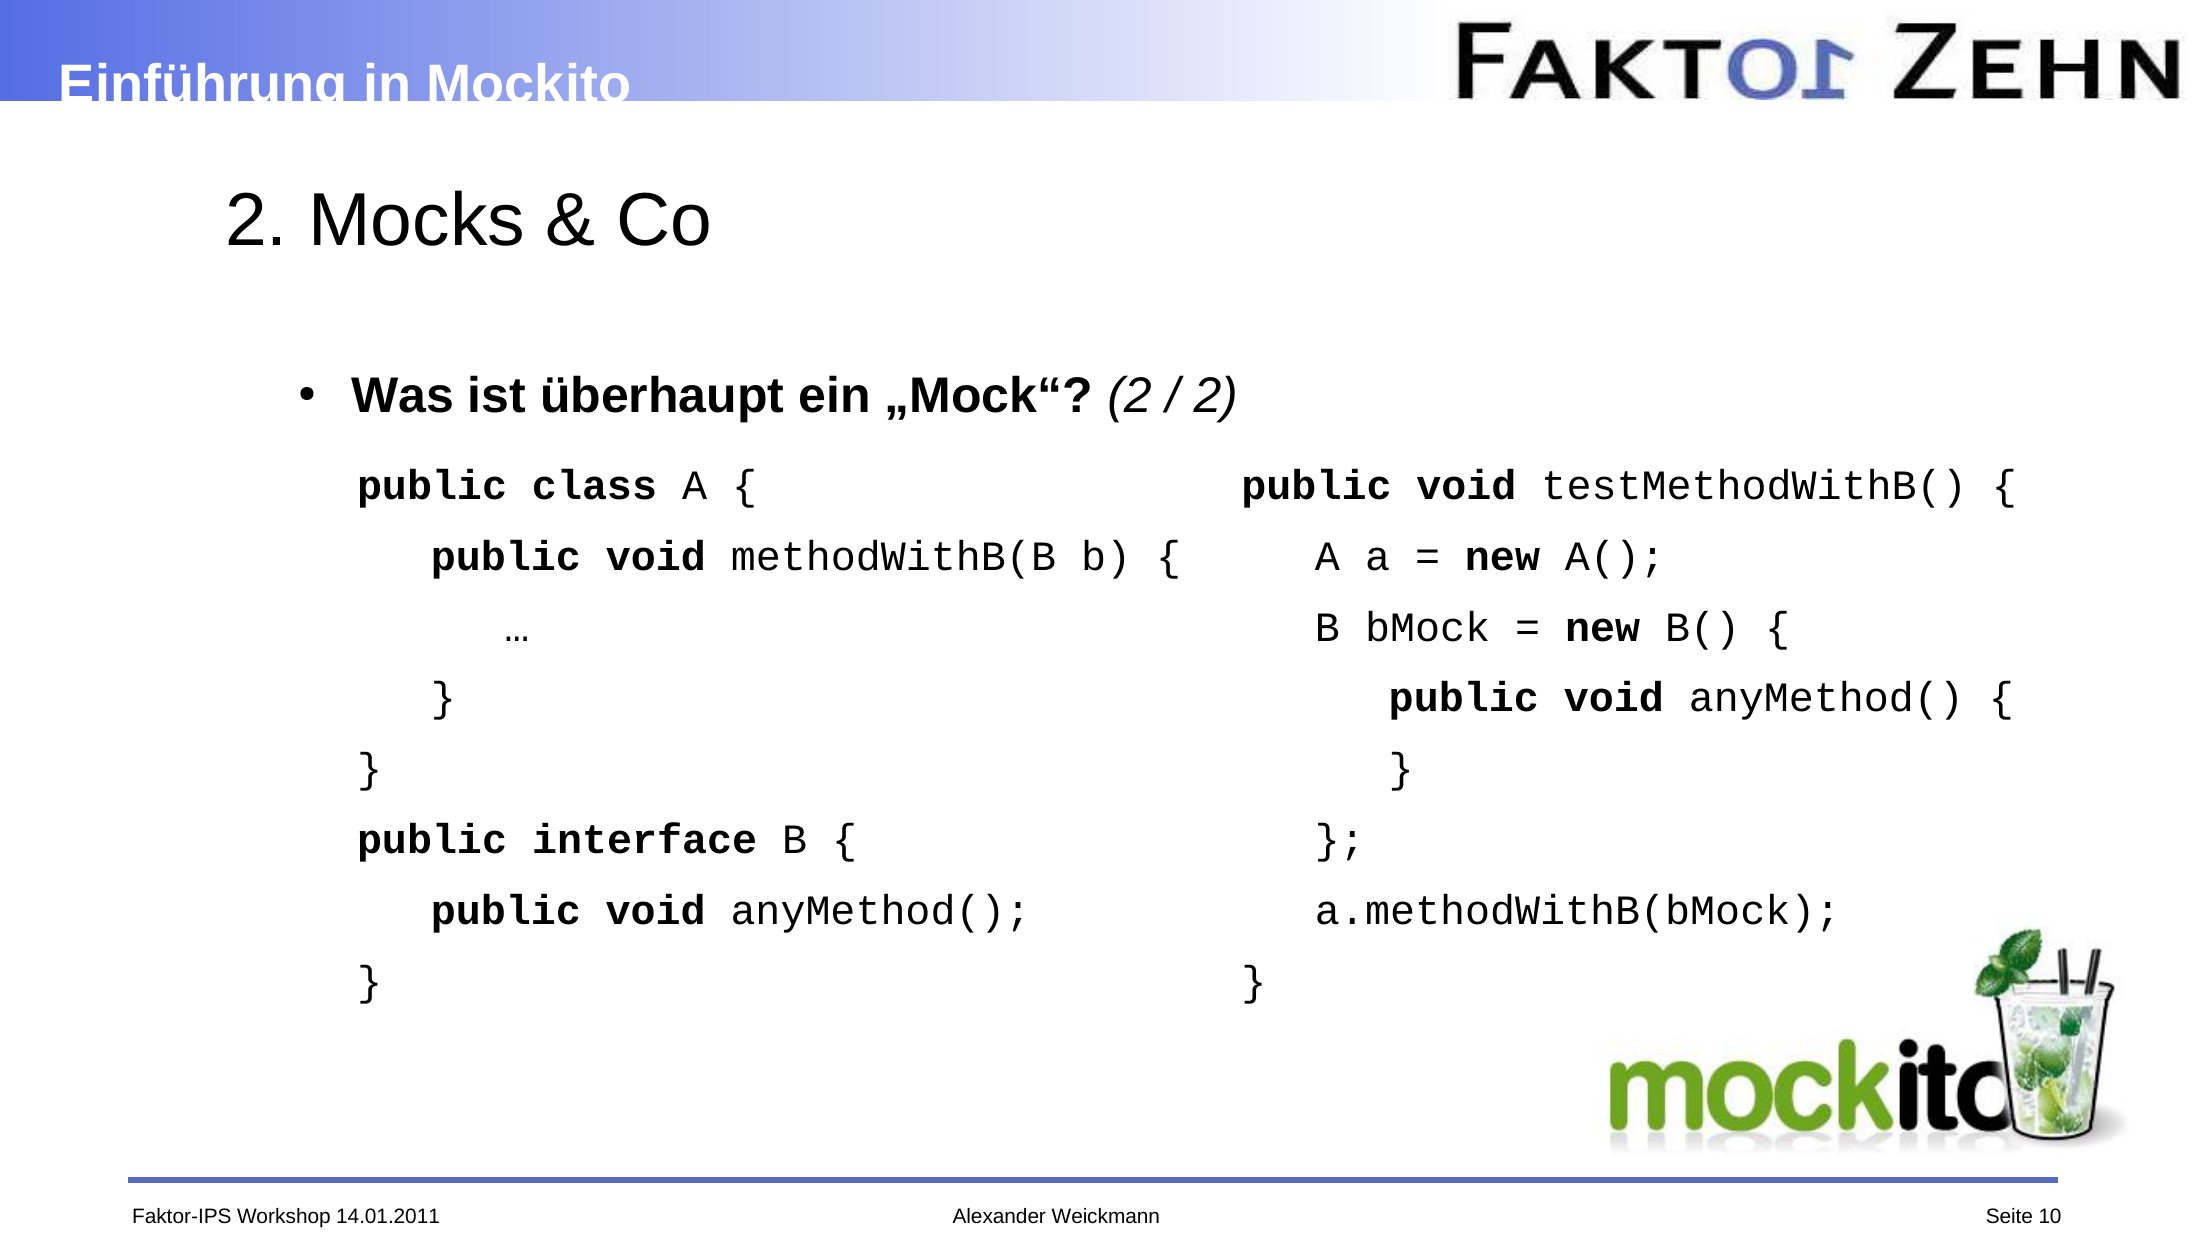

# 2. Mocks & Co
Was ist überhaupt ein „Mock“? (2 / 2)
 	public class A { 							public void testMethodWithB() {
 	 	public void methodWithB(B b) {		A a = new A();
 		 	…											B bMock = new B() {
 	 	}													public void anyMethod() {
 	}														}
 	public interface B { 						};
 	 	public void anyMethod();				a.methodWithB(bMock);
 	}												}